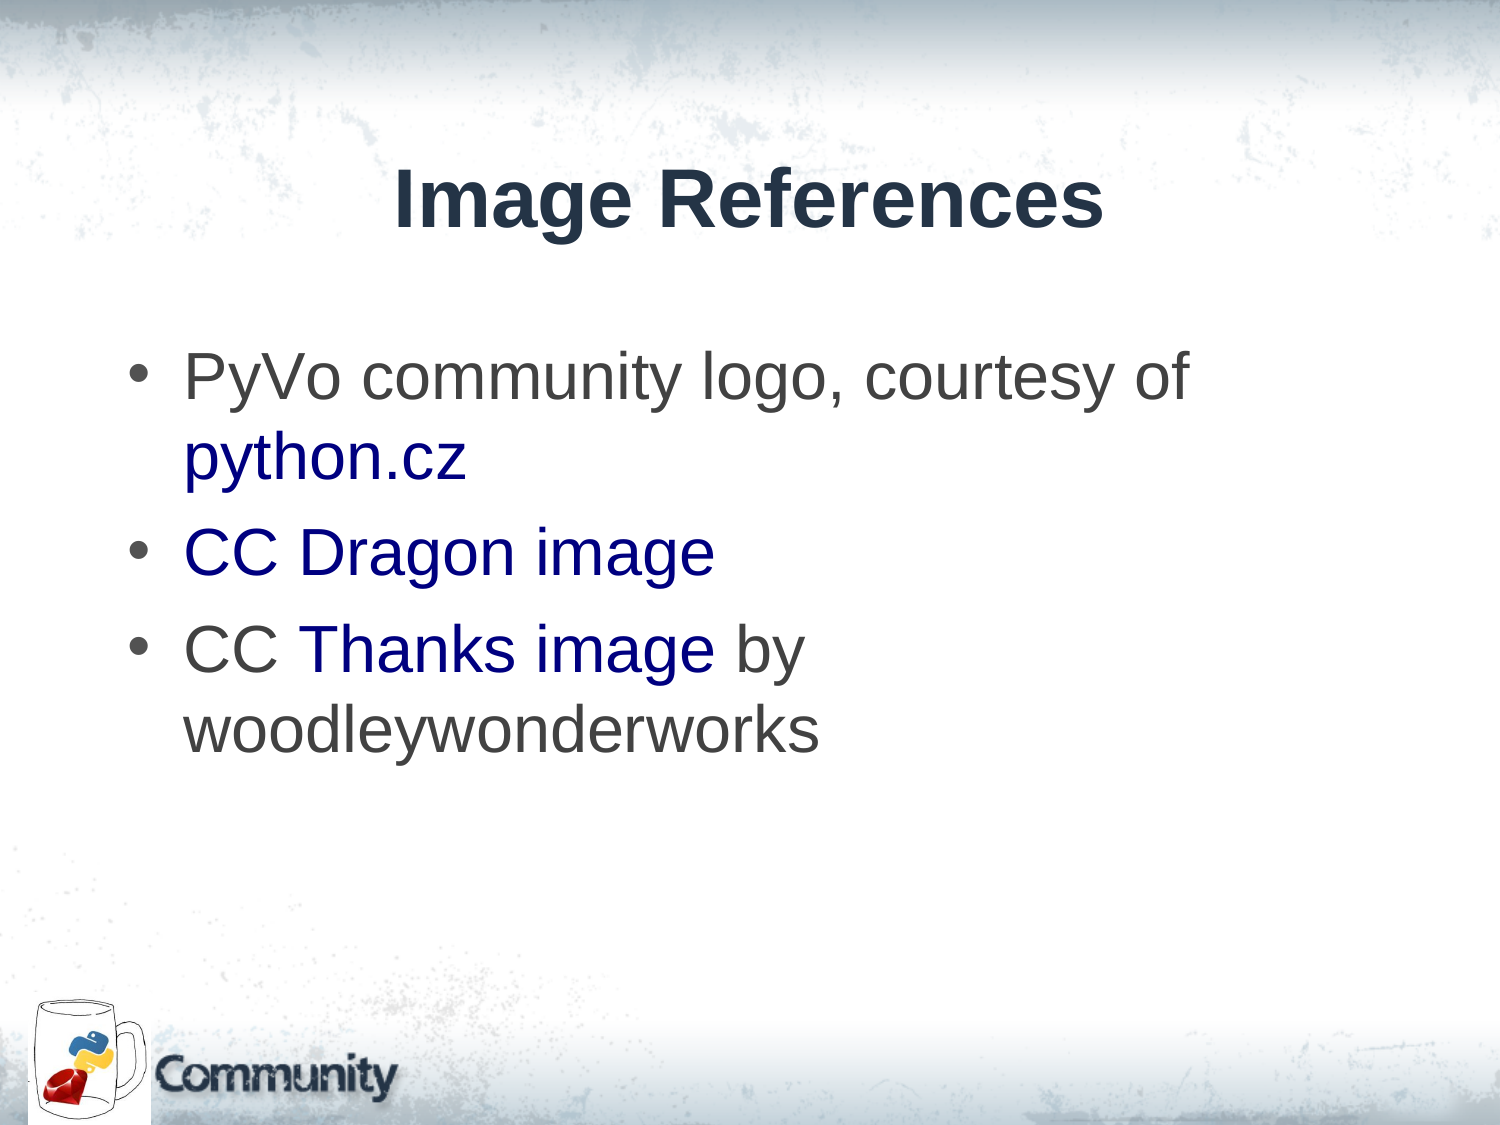

# Image References
PyVo community logo, courtesy of python.cz
CC Dragon image
CC Thanks image by woodleywonderworks